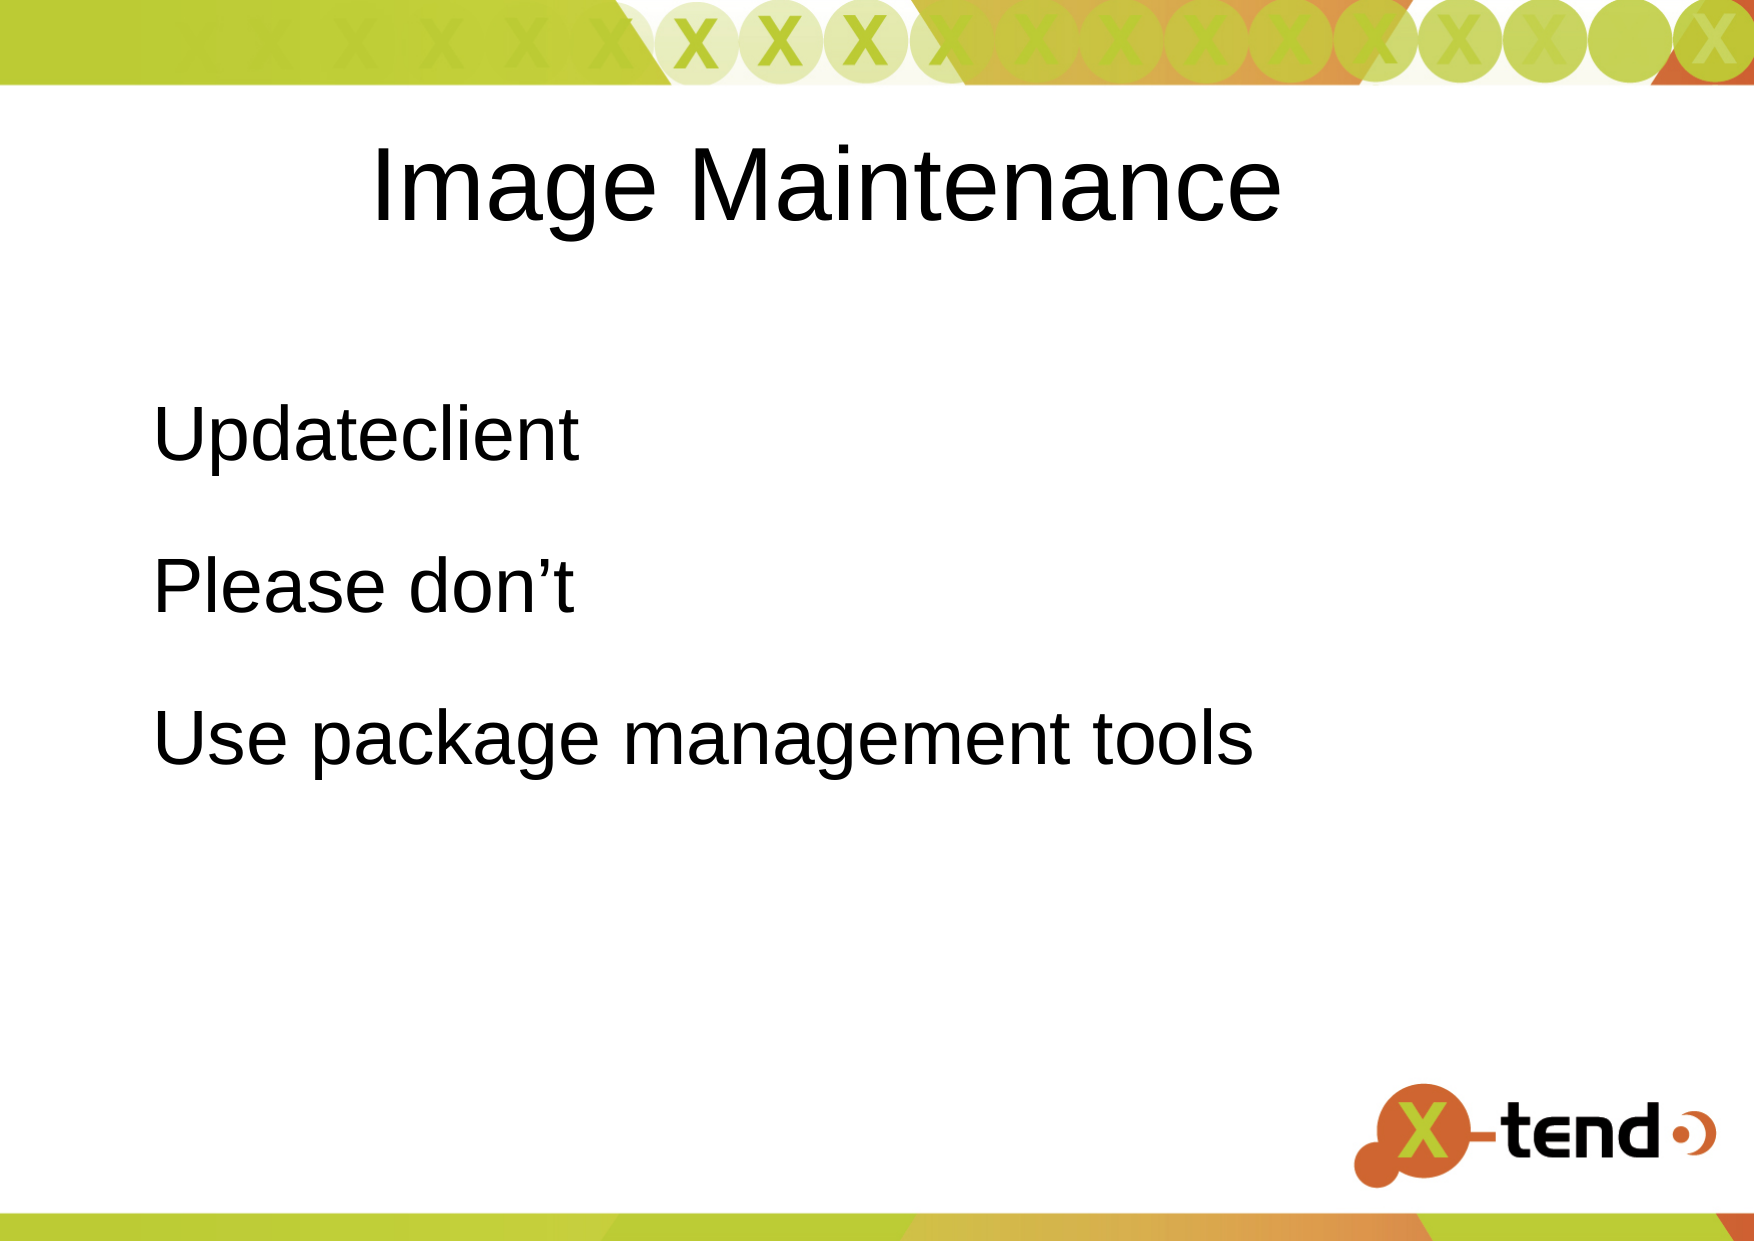

# Image Maintenance
Updateclient
Please don’t
Use package management tools